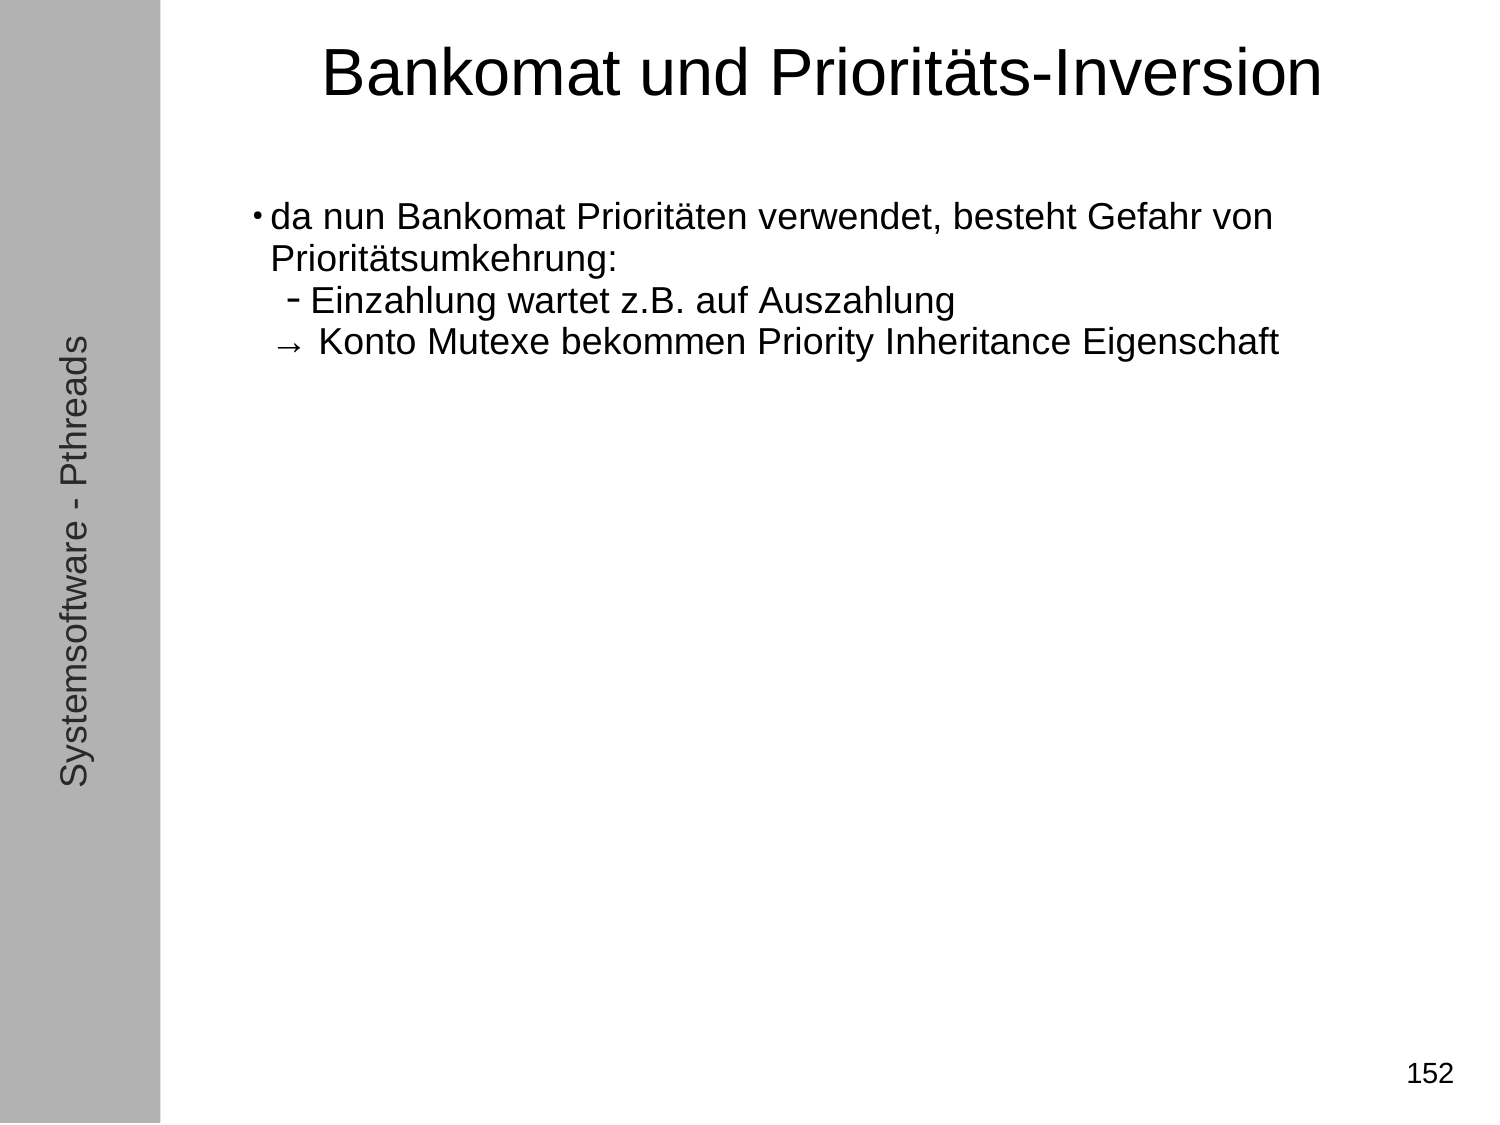

Bankomat und Prioritäts-Inversion
da nun Bankomat Prioritäten verwendet, besteht Gefahr von Prioritätsumkehrung:
Einzahlung wartet z.B. auf Auszahlung
→ Konto Mutexe bekommen Priority Inheritance Eigenschaft
Systemsoftware - Pthreads